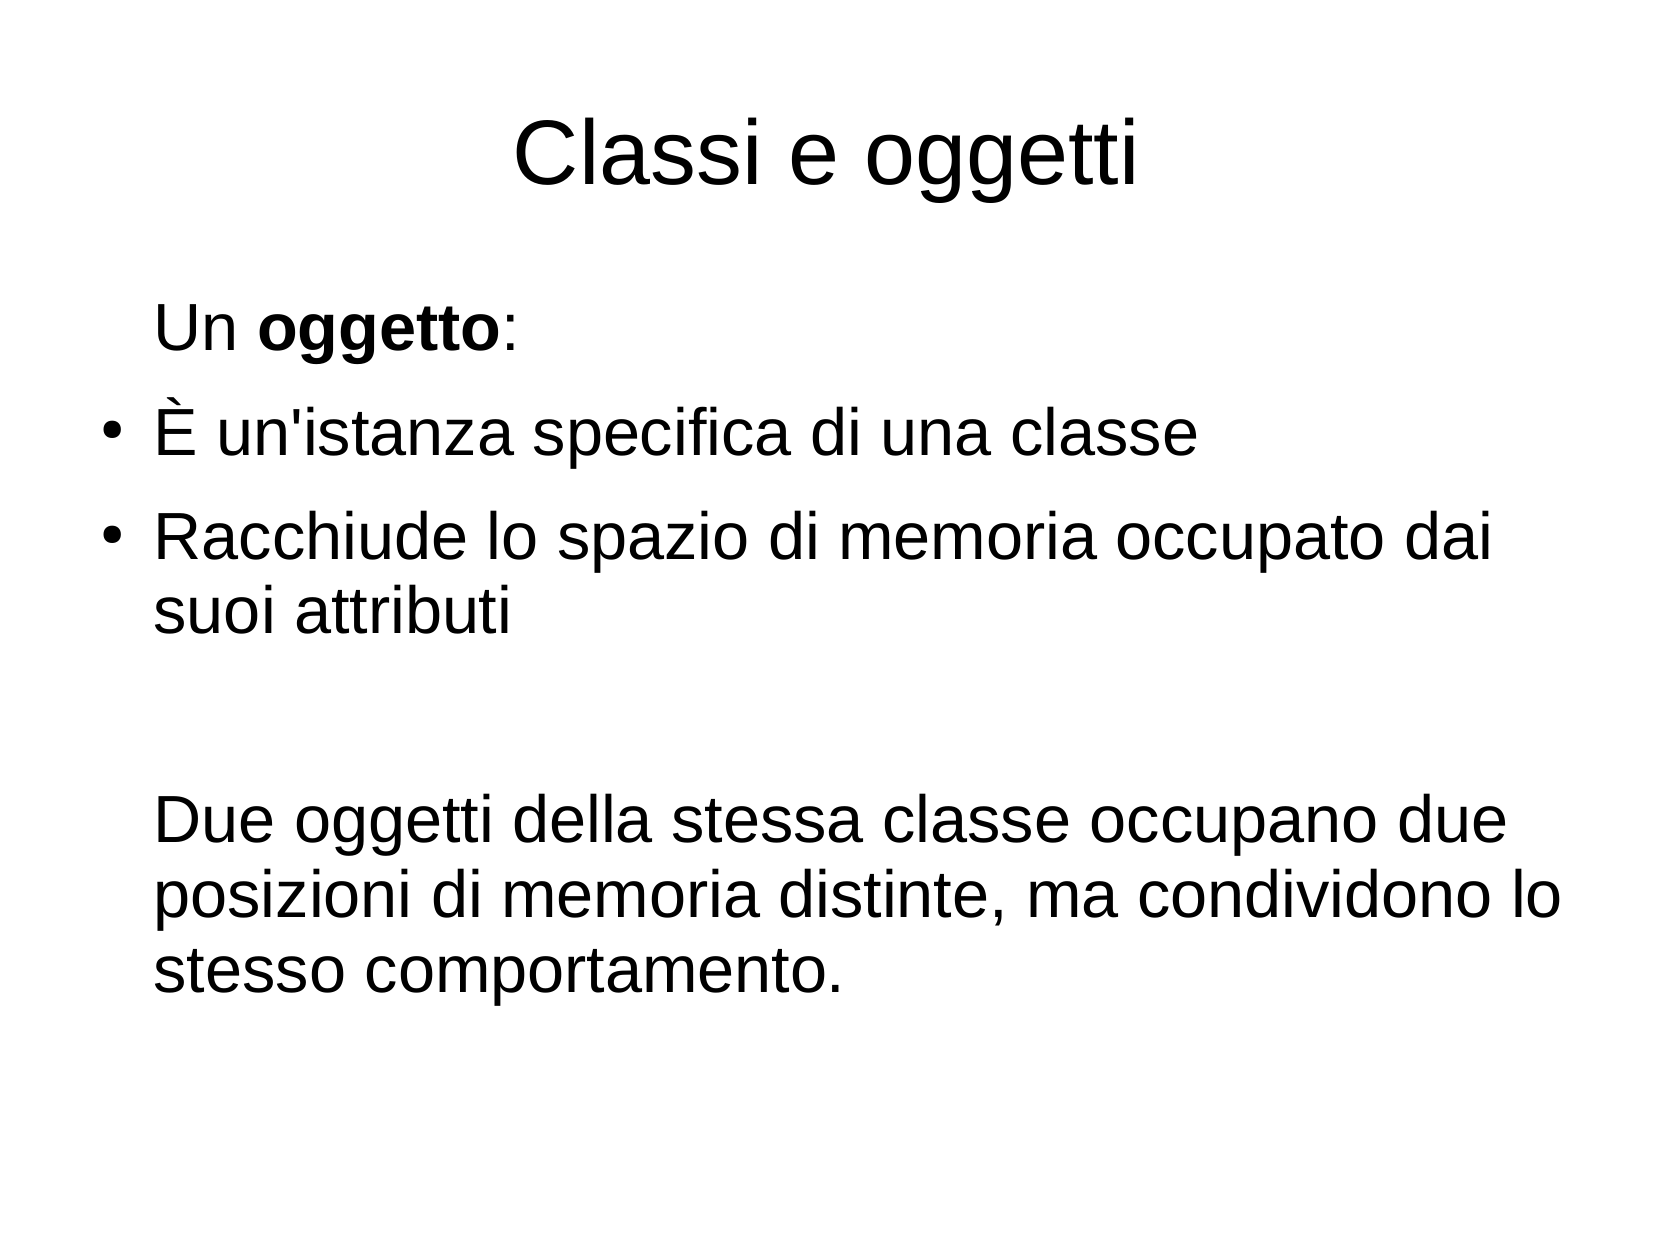

# Classi e oggetti
Un oggetto:
È un'istanza specifica di una classe
Racchiude lo spazio di memoria occupato dai suoi attributi
Due oggetti della stessa classe occupano due posizioni di memoria distinte, ma condividono lo stesso comportamento.